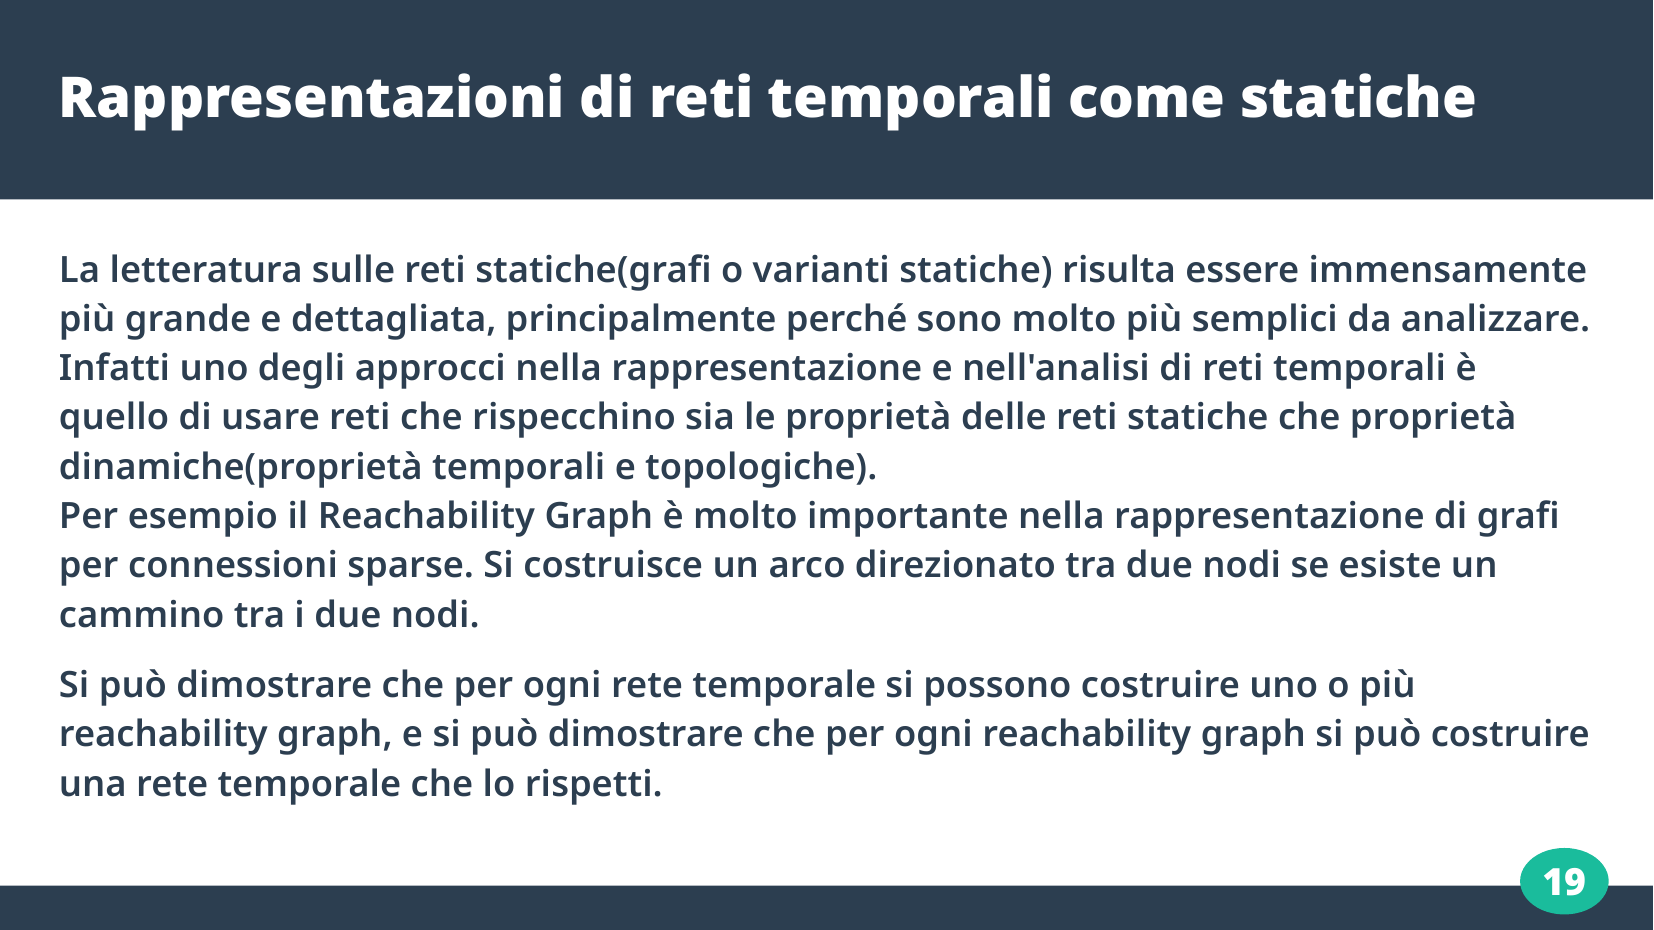

# Rappresentazioni di reti temporali come statiche
La letteratura sulle reti statiche(grafi o varianti statiche) risulta essere immensamente più grande e dettagliata, principalmente perché sono molto più semplici da analizzare.
Infatti uno degli approcci nella rappresentazione e nell'analisi di reti temporali è quello di usare reti che rispecchino sia le proprietà delle reti statiche che proprietà dinamiche(proprietà temporali e topologiche).
Per esempio il Reachability Graph è molto importante nella rappresentazione di grafi per connessioni sparse. Si costruisce un arco direzionato tra due nodi se esiste un cammino tra i due nodi.
Si può dimostrare che per ogni rete temporale si possono costruire uno o più reachability graph, e si può dimostrare che per ogni reachability graph si può costruire una rete temporale che lo rispetti.
19